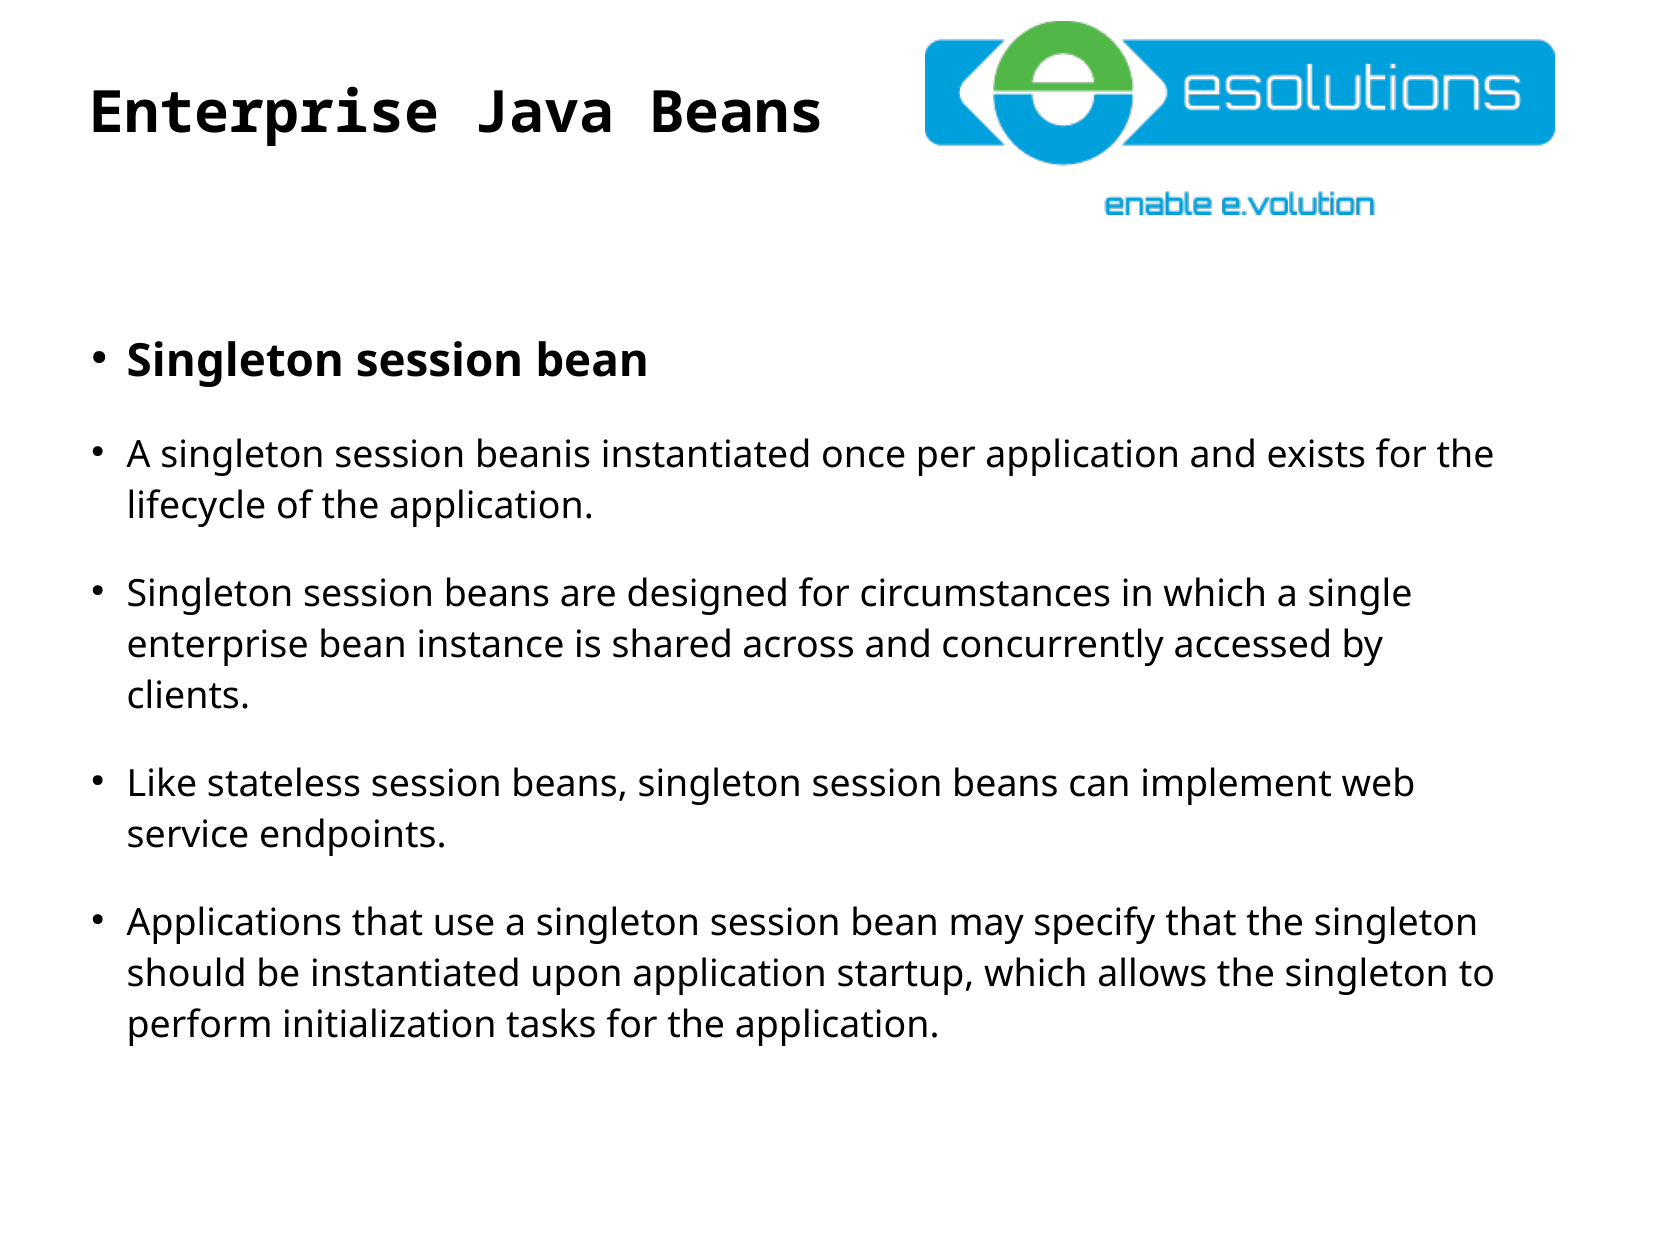

#
Enterprise Java Beans
Singleton session bean
A singleton session beanis instantiated once per application and exists for the lifecycle of the application.
Singleton session beans are designed for circumstances in which a single enterprise bean instance is shared across and concurrently accessed by clients.
Like stateless session beans, singleton session beans can implement web service endpoints.
Applications that use a singleton session bean may specify that the singleton should be instantiated upon application startup, which allows the singleton to perform initialization tasks for the application.